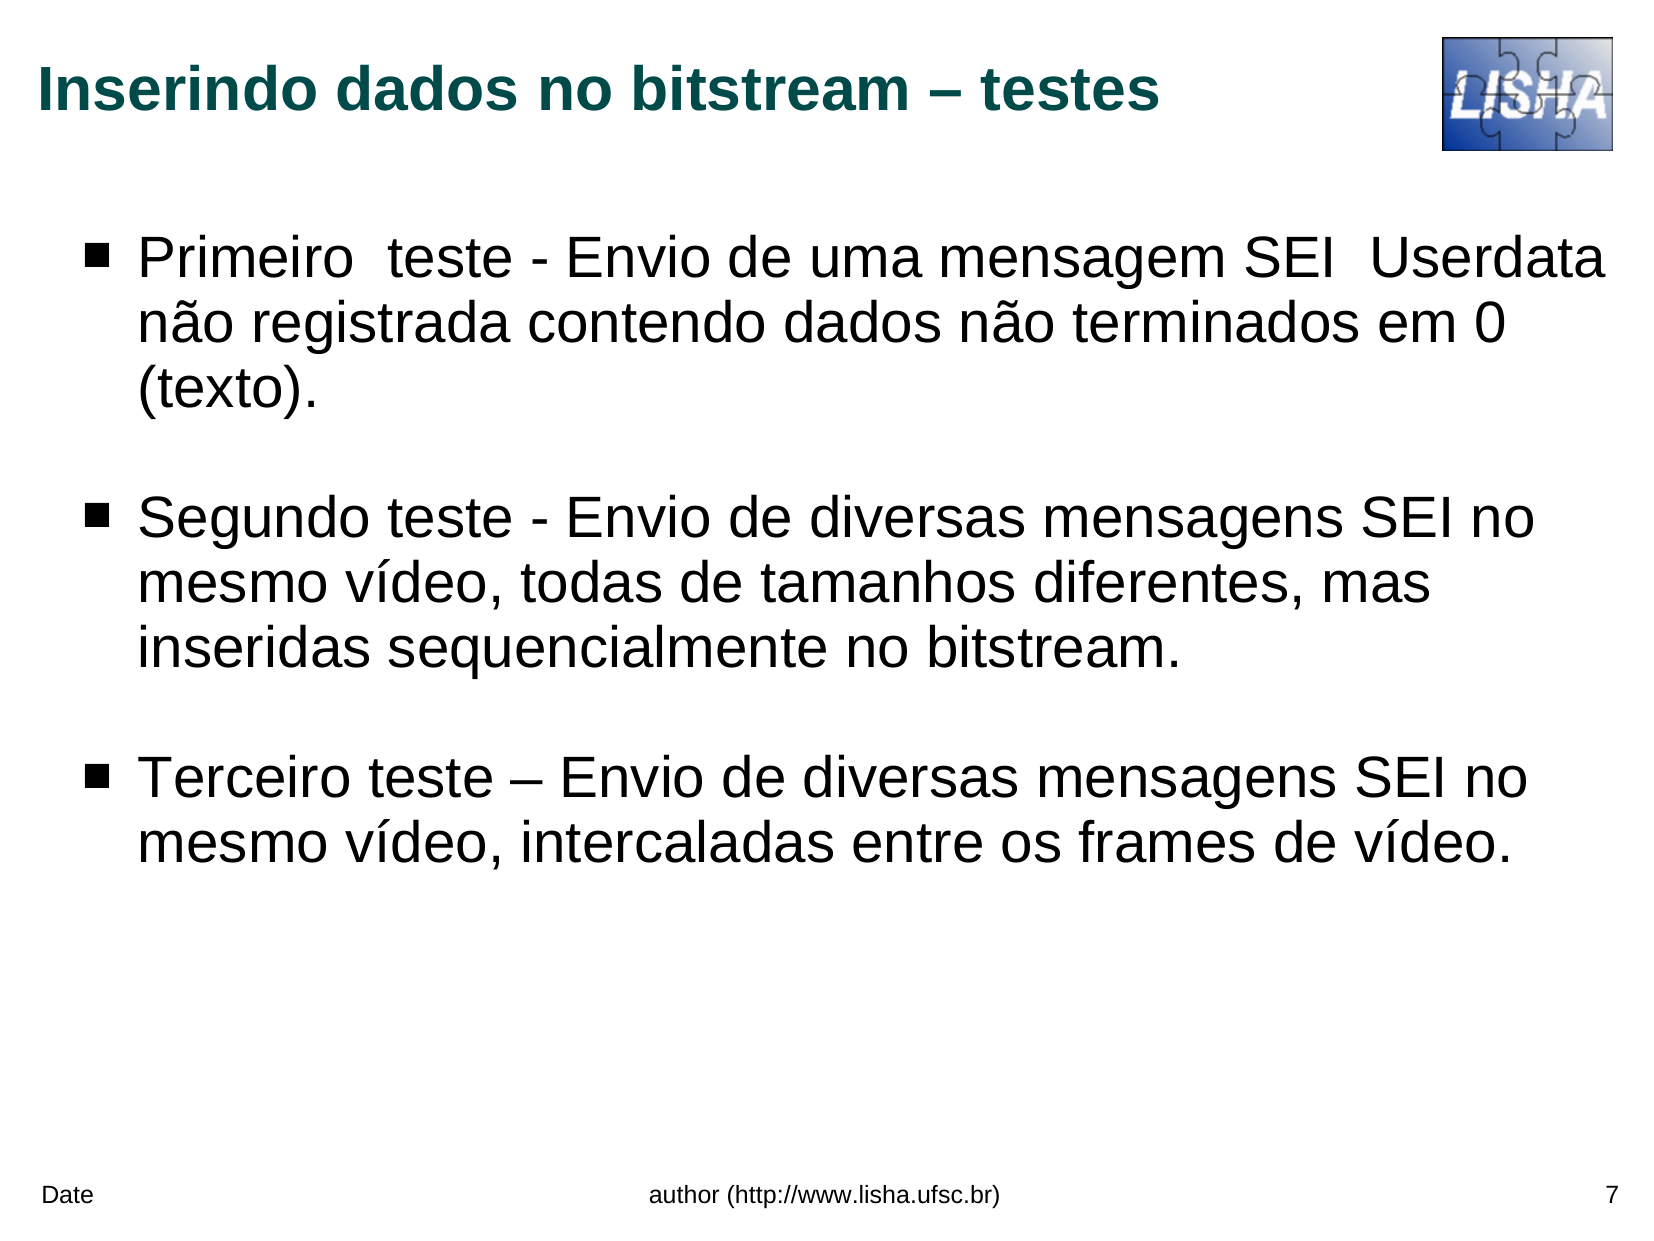

# Inserindo dados no bitstream – testes
Primeiro teste - Envio de uma mensagem SEI Userdata não registrada contendo dados não terminados em 0 (texto).
Segundo teste - Envio de diversas mensagens SEI no mesmo vídeo, todas de tamanhos diferentes, mas inseridas sequencialmente no bitstream.
Terceiro teste – Envio de diversas mensagens SEI no mesmo vídeo, intercaladas entre os frames de vídeo.